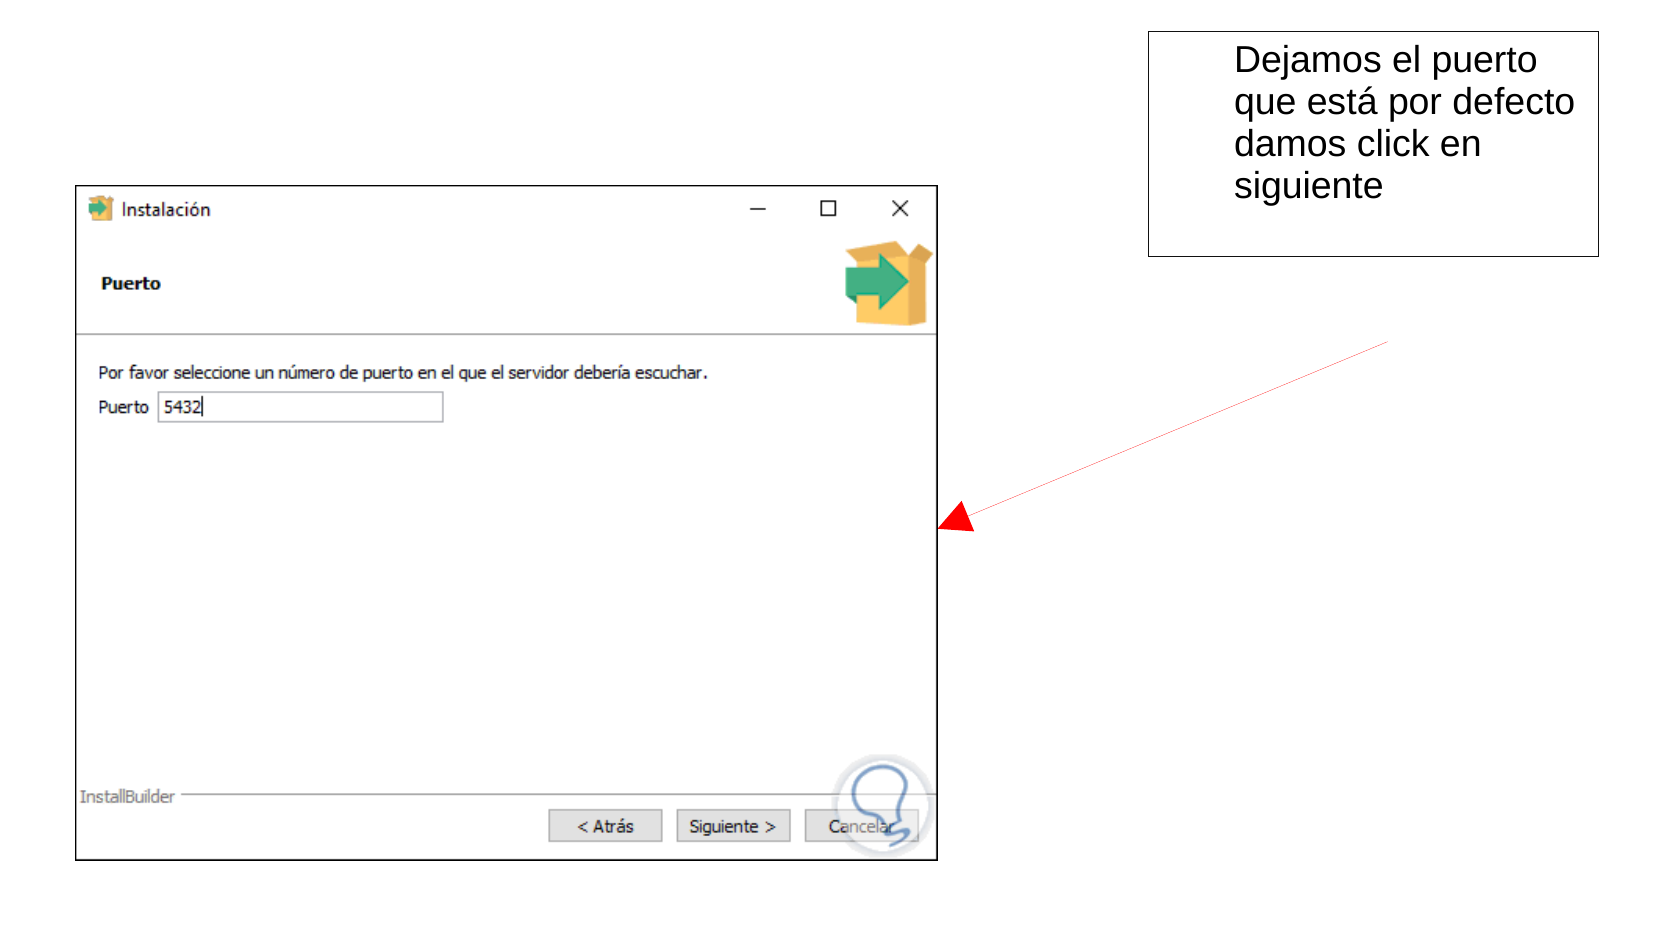

Dejamos el puerto que está por defecto damos click en siguiente